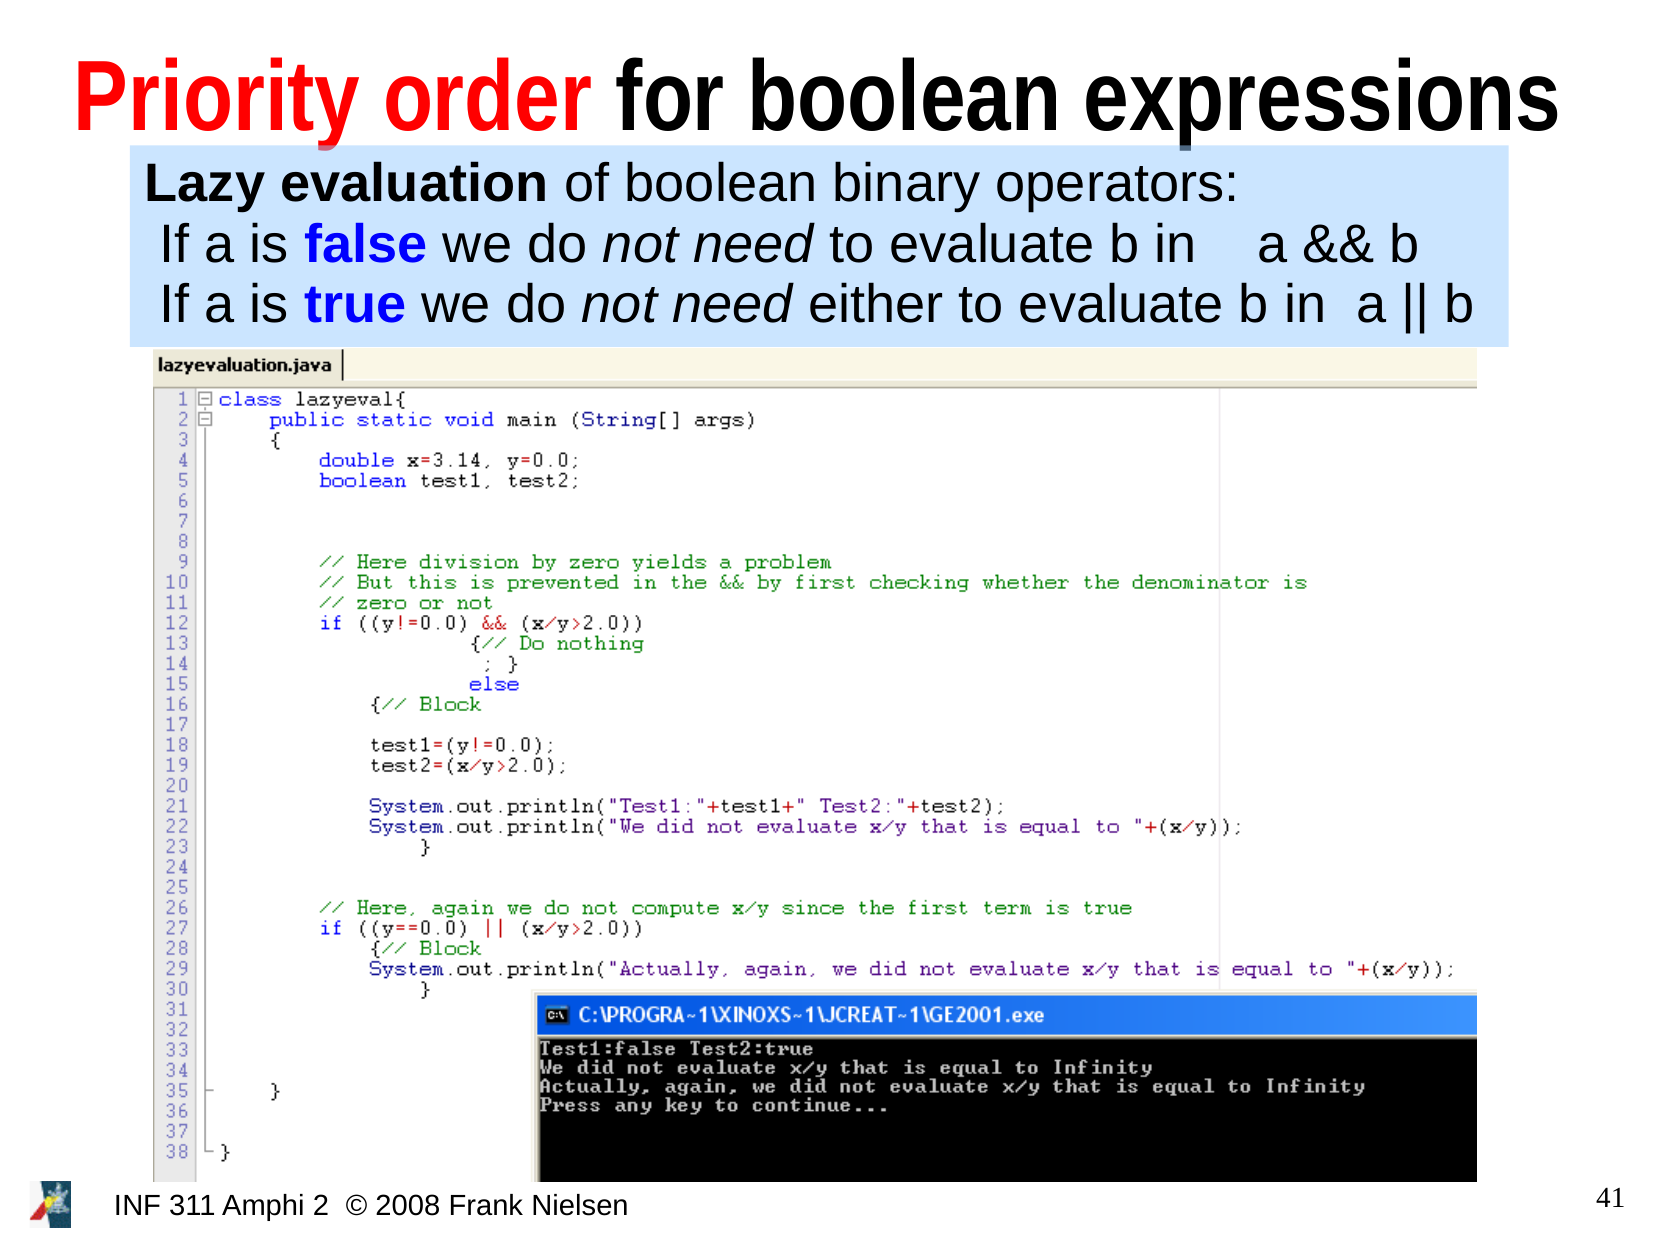

Priority order for boolean expressions
Lazy evaluation of boolean binary operators:
 If a is false we do not need to evaluate b in a && b
 If a is true we do not need either to evaluate b in a || b